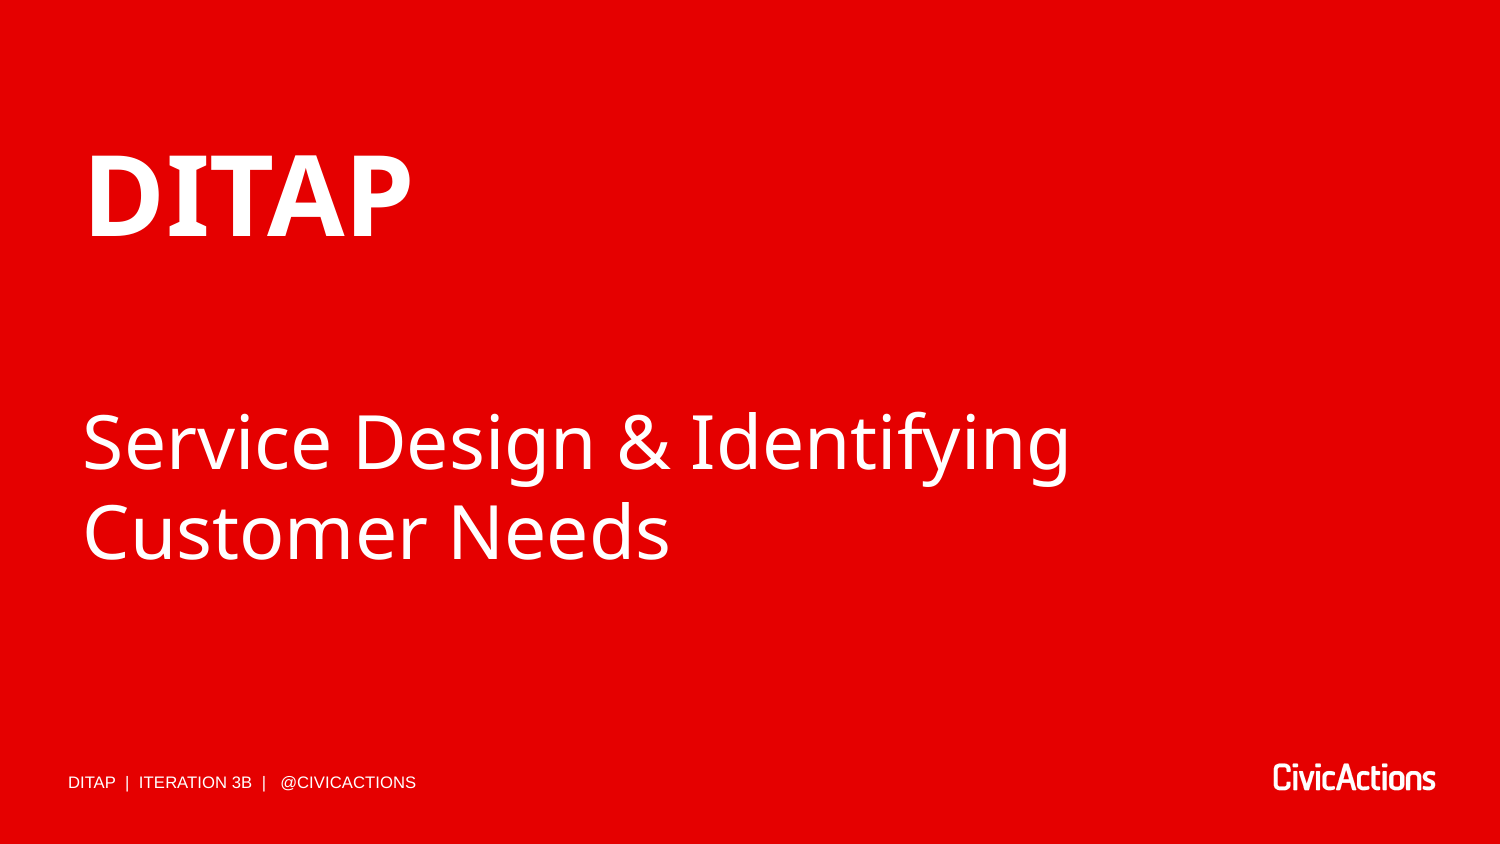

# DITAP Service Design & Identifying Customer Needs